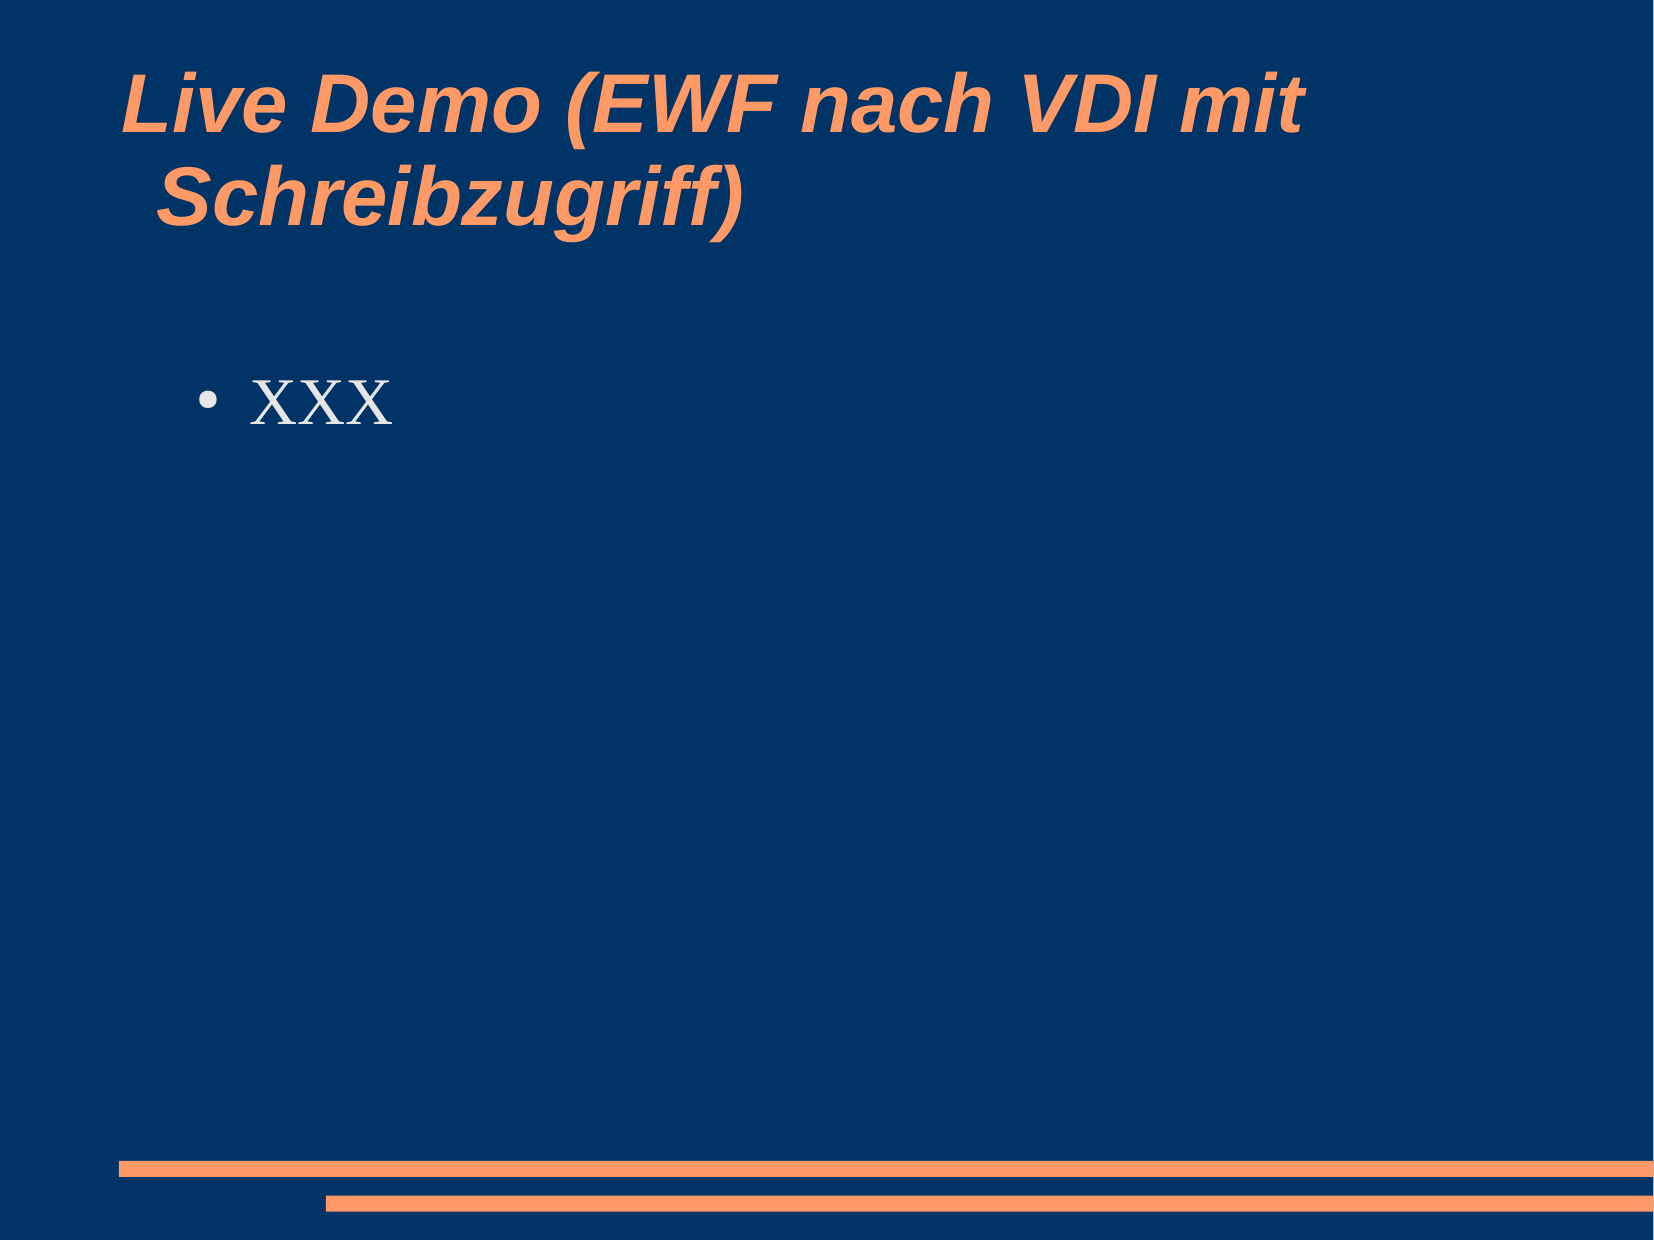

# Live Demo (EWF nach VDI mit Schreibzugriff)
XXX